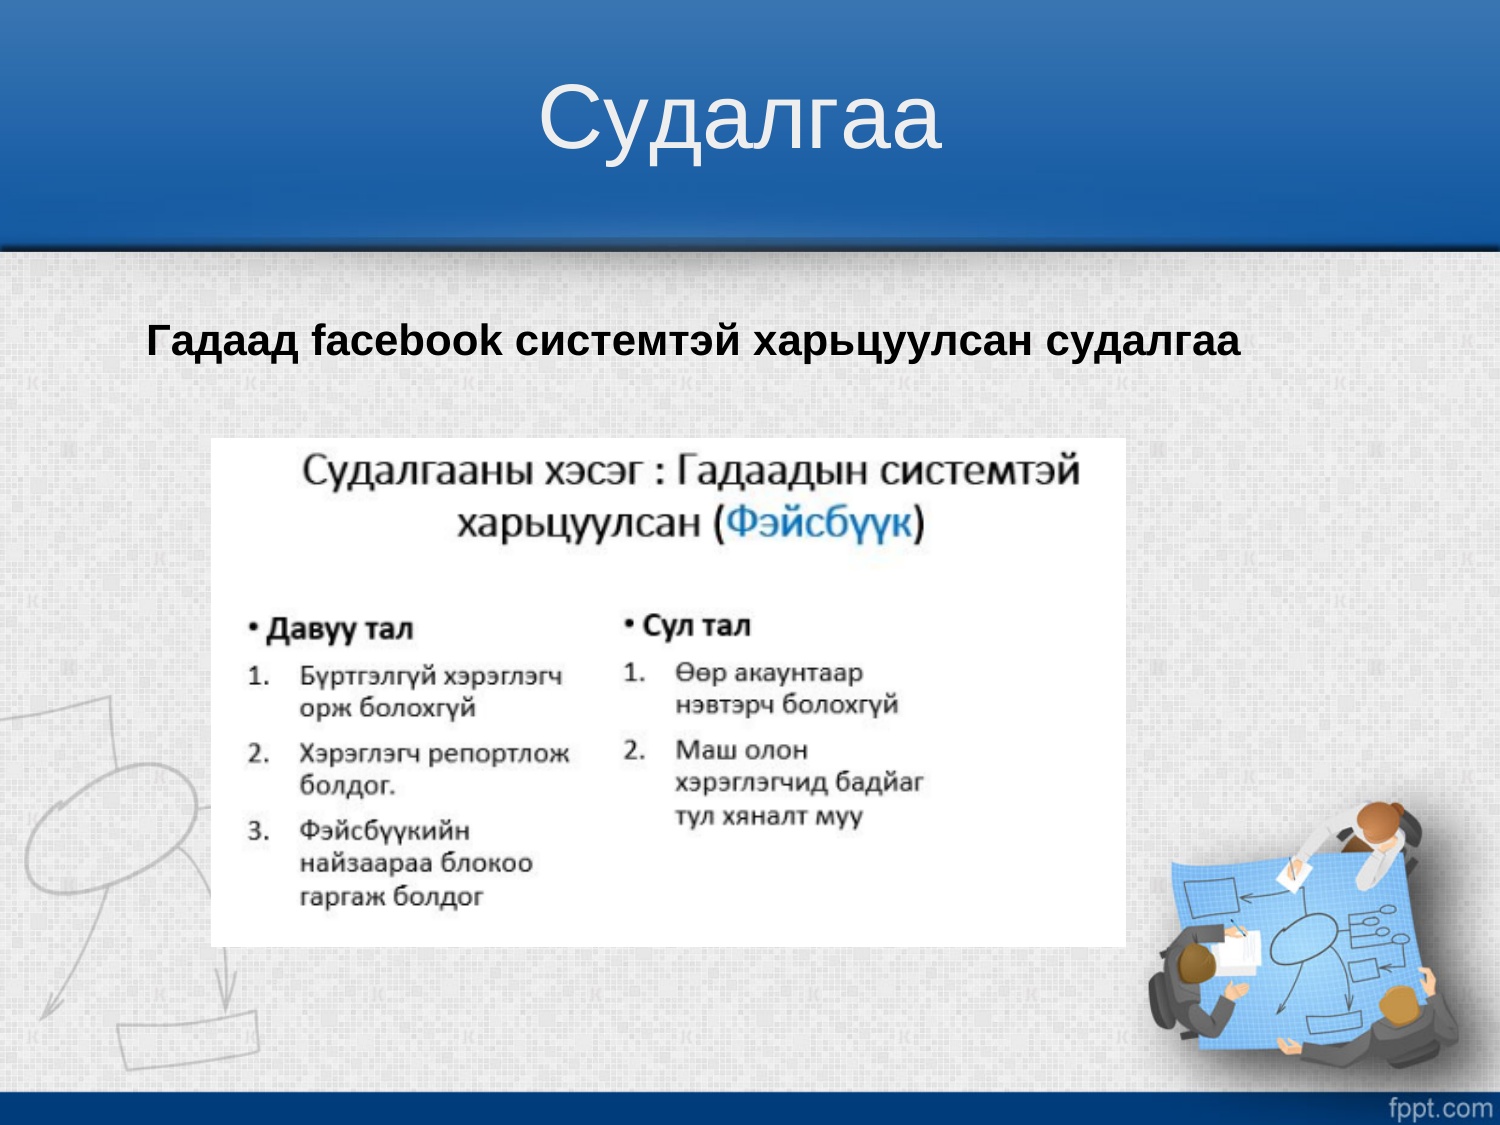

# Судалгаа
Гадаад facebook системтэй харьцуулсан судалгаа